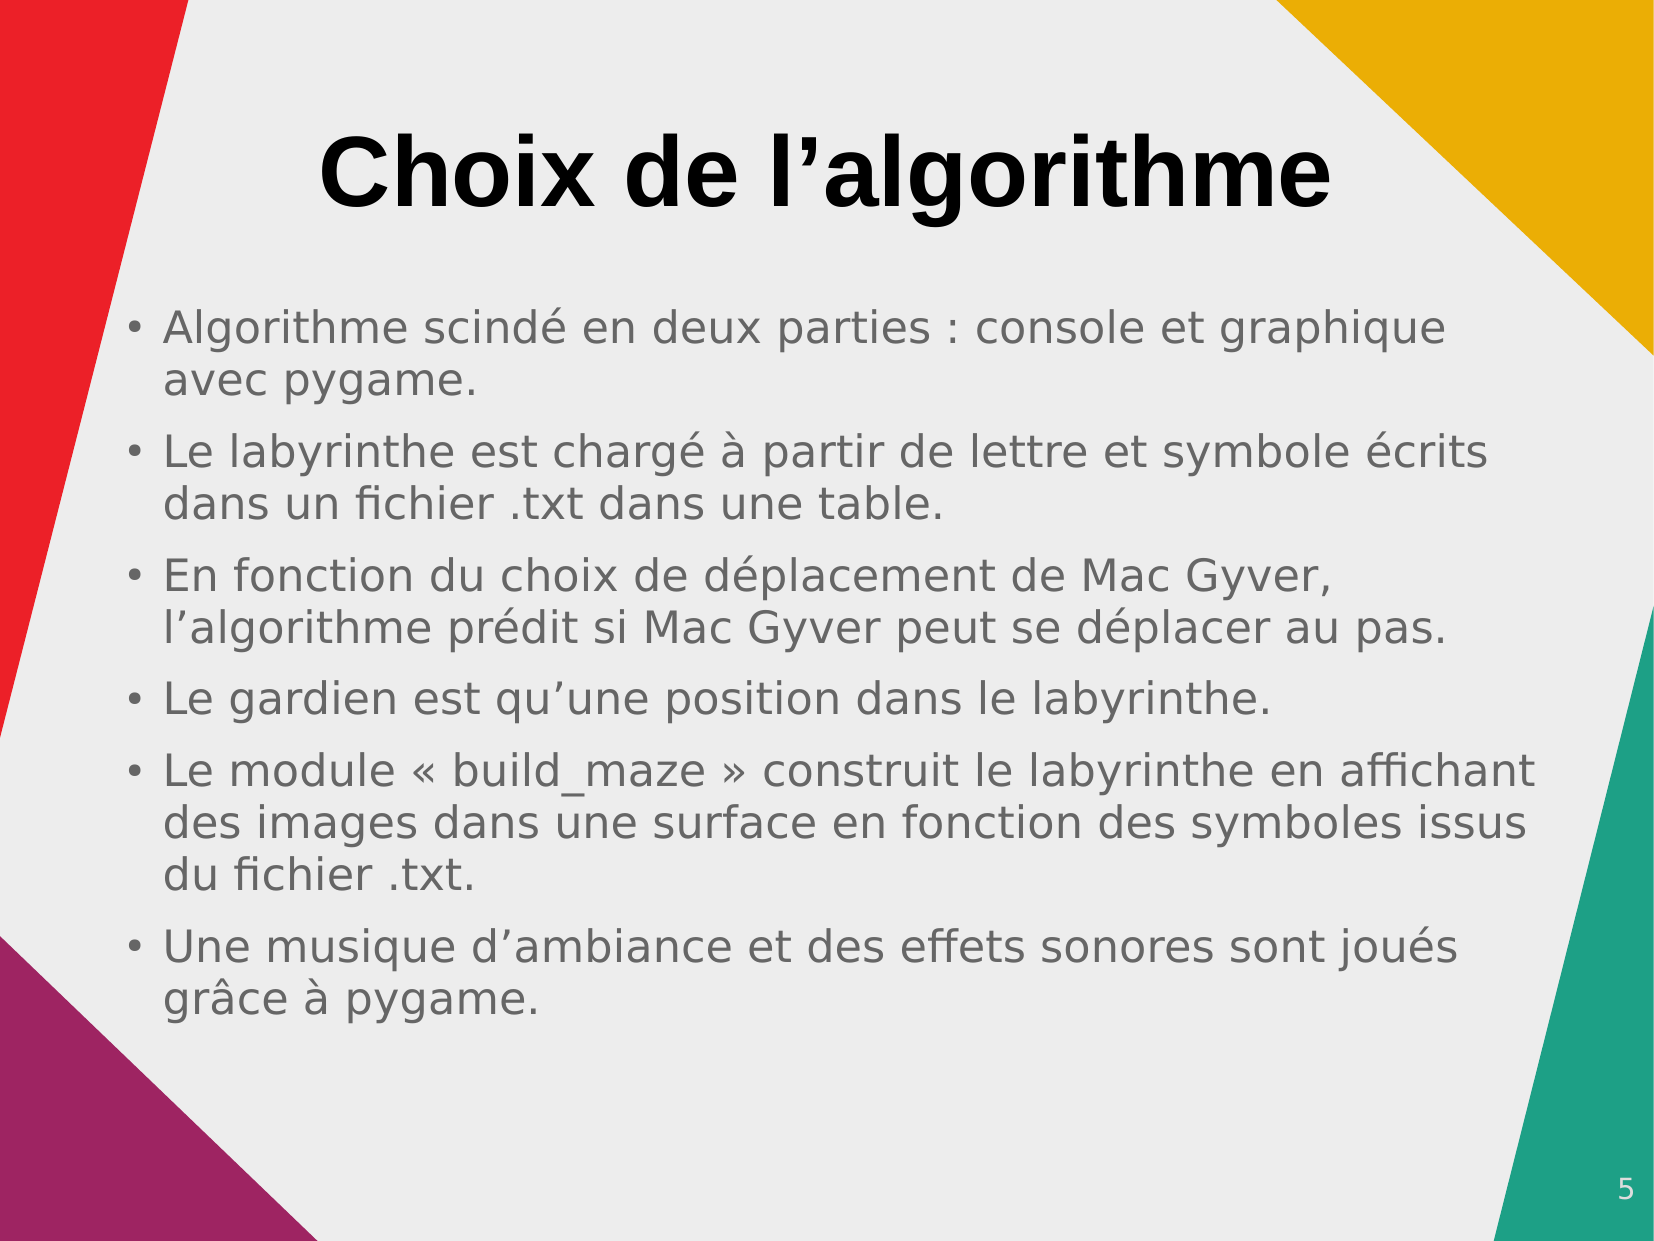

# Choix de l’algorithme
Algorithme scindé en deux parties : console et graphique avec pygame.
Le labyrinthe est chargé à partir de lettre et symbole écrits dans un fichier .txt dans une table.
En fonction du choix de déplacement de Mac Gyver, l’algorithme prédit si Mac Gyver peut se déplacer au pas.
Le gardien est qu’une position dans le labyrinthe.
Le module « build_maze » construit le labyrinthe en affichant des images dans une surface en fonction des symboles issus du fichier .txt.
Une musique d’ambiance et des effets sonores sont joués grâce à pygame.
5